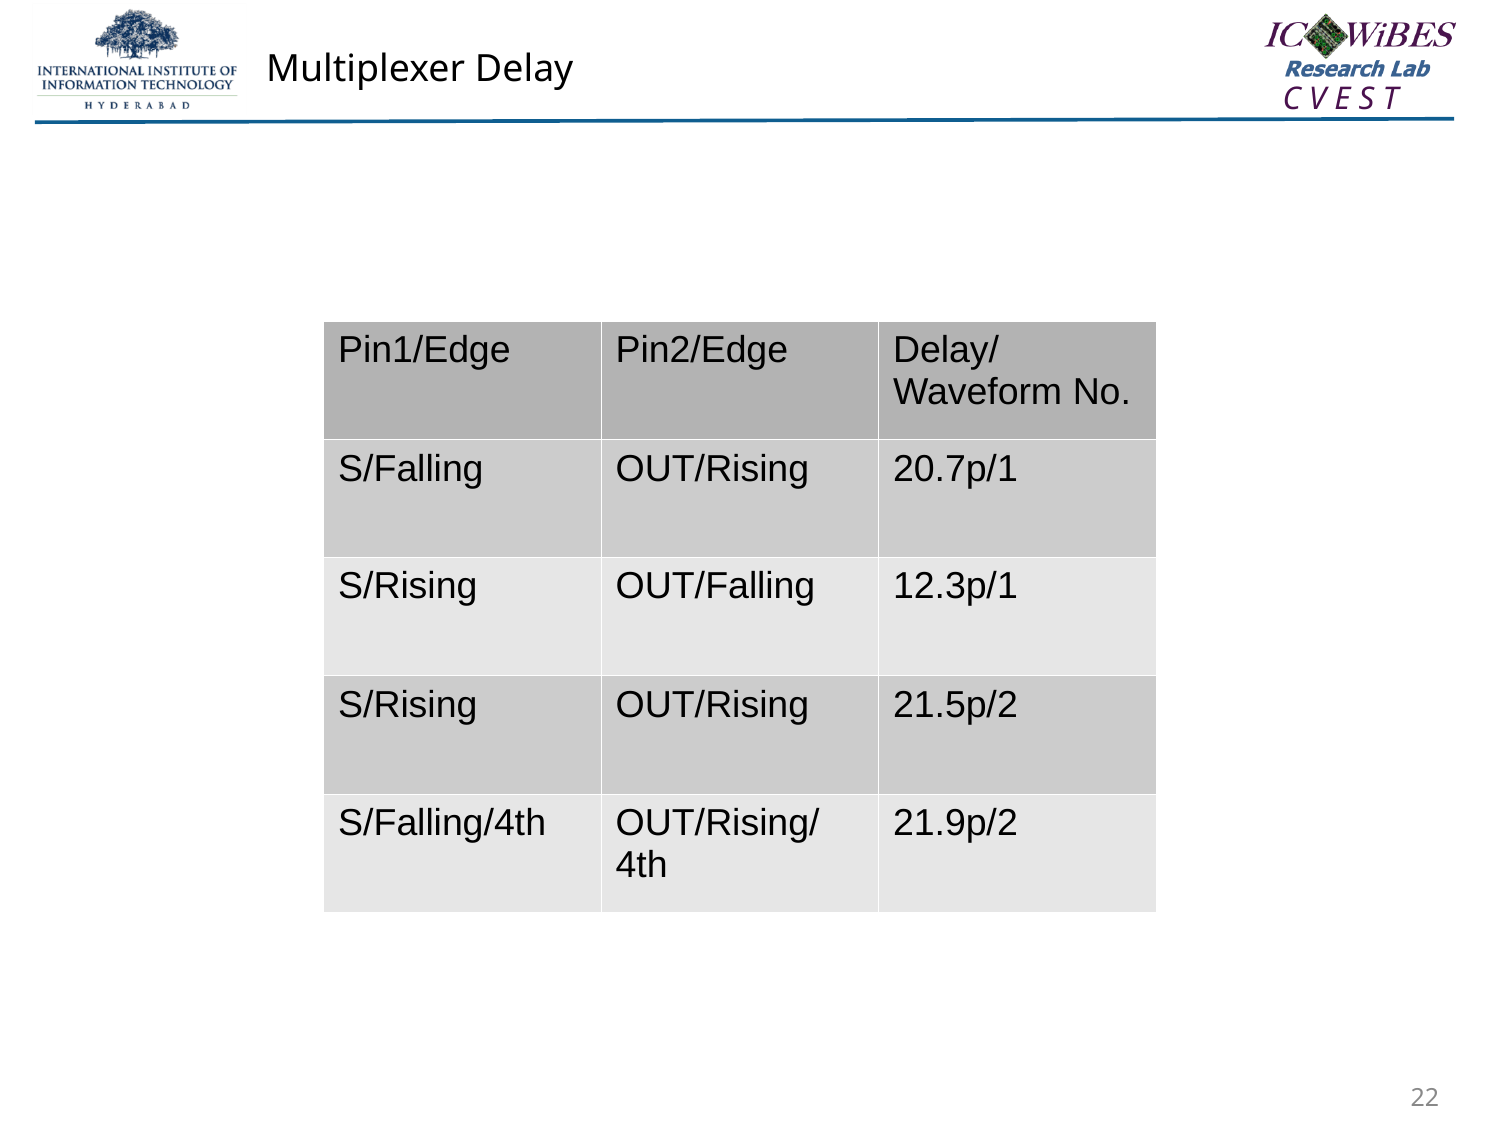

# Multiplexer Delay
| Pin1/Edge | Pin2/Edge | Delay/Waveform No. |
| --- | --- | --- |
| S/Falling | OUT/Rising | 20.7p/1 |
| S/Rising | OUT/Falling | 12.3p/1 |
| S/Rising | OUT/Rising | 21.5p/2 |
| S/Falling/4th | OUT/Rising/4th | 21.9p/2 |